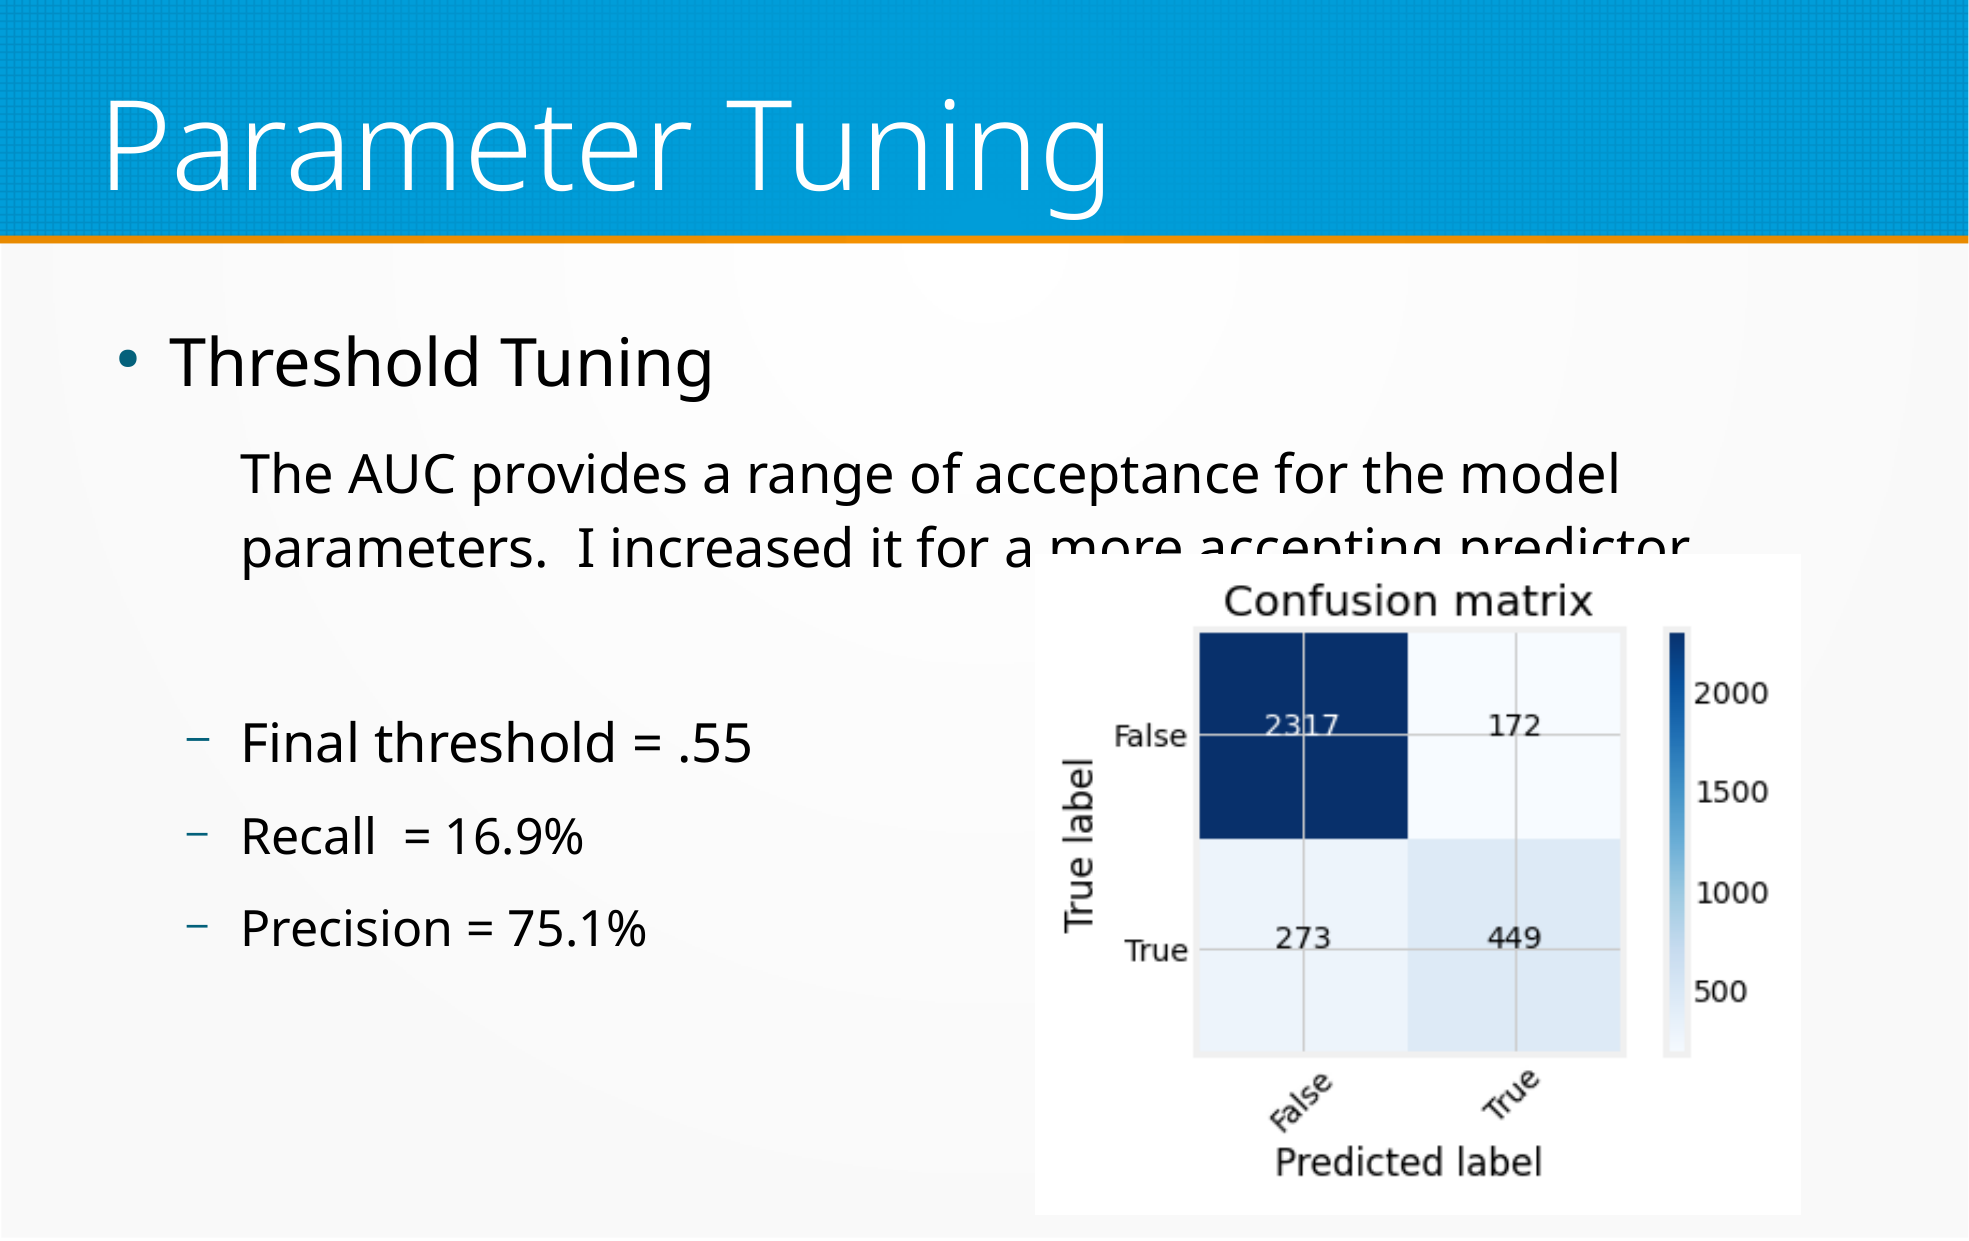

# Parameter Tuning
Threshold Tuning
The AUC provides a range of acceptance for the model parameters. I increased it for a more accepting predictor.
Final threshold = .55
Recall = 16.9%
Precision = 75.1%